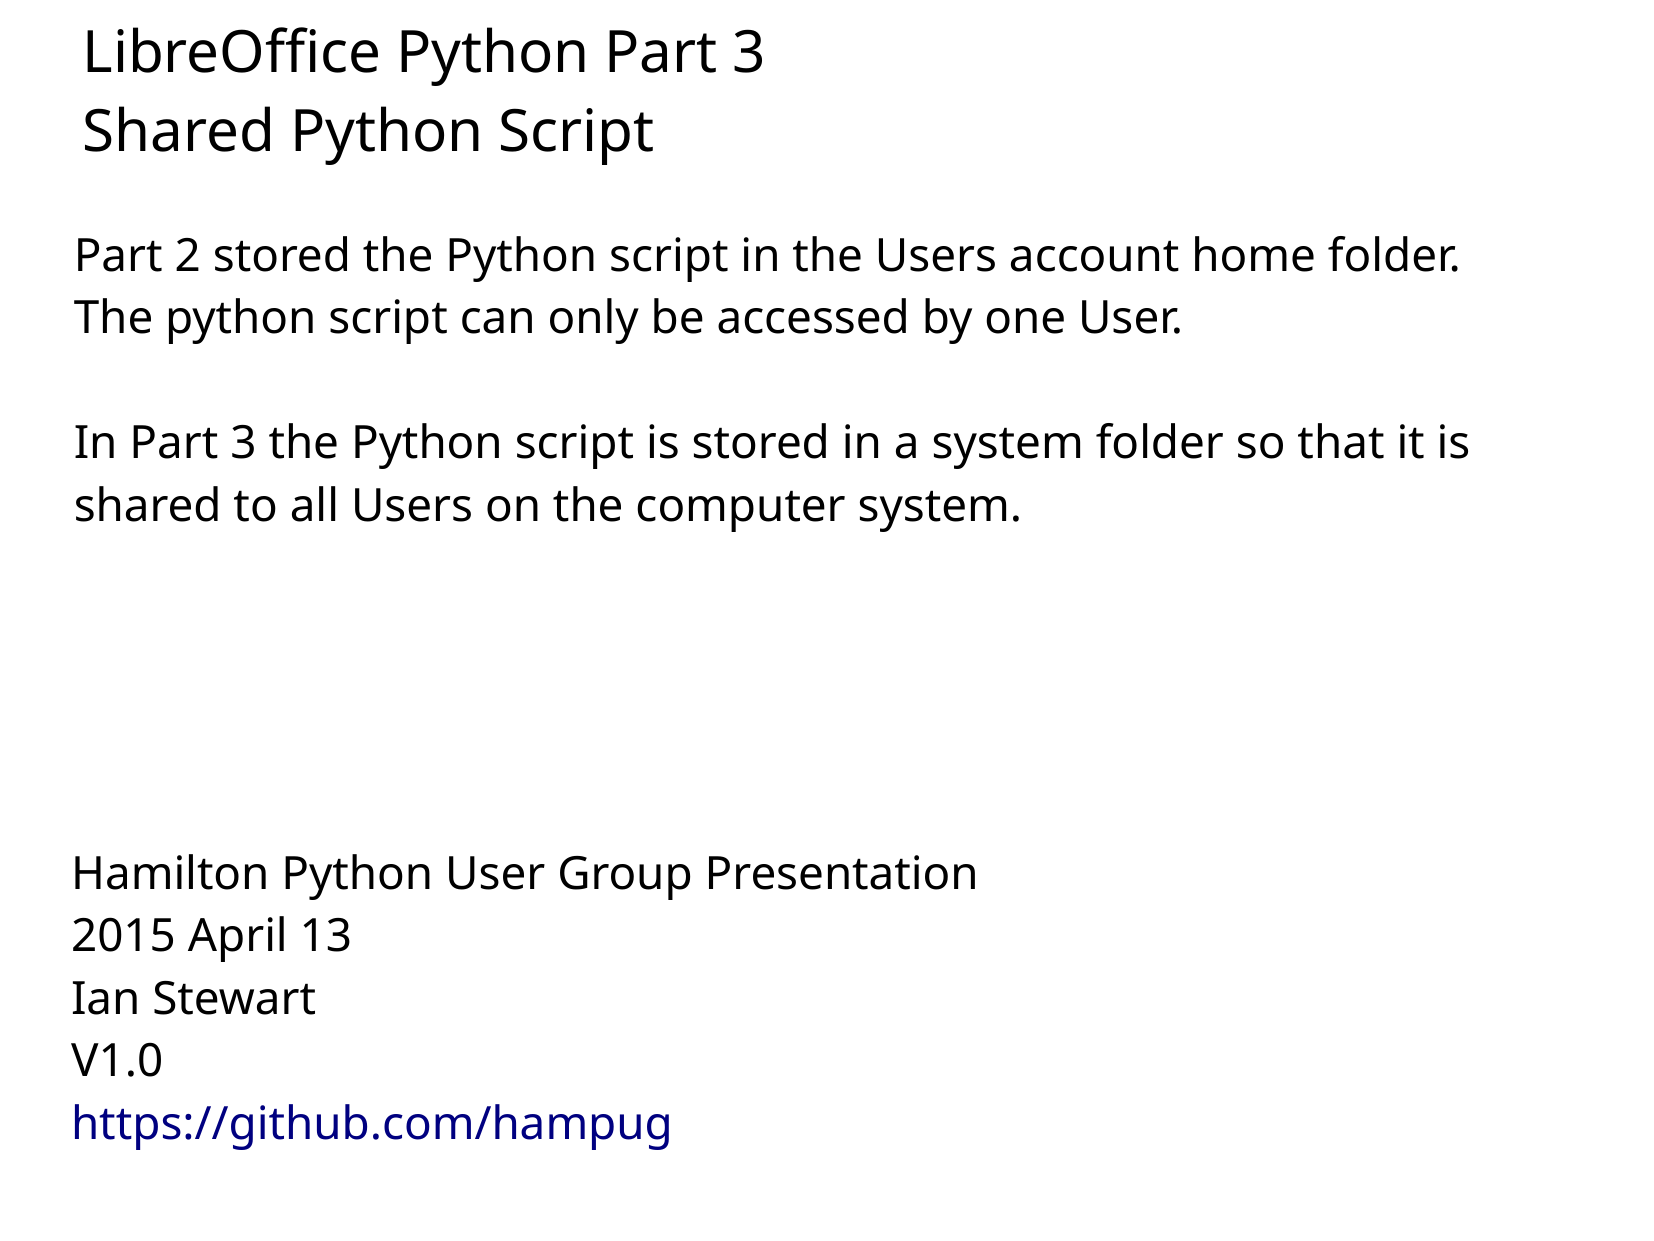

# LibreOffice Python Part 3 Shared Python Script
Part 2 stored the Python script in the Users account home folder. The python script can only be accessed by one User.
In Part 3 the Python script is stored in a system folder so that it is shared to all Users on the computer system.
Hamilton Python User Group Presentation
2015 April 13
Ian Stewart
V1.0
https://github.com/hampug